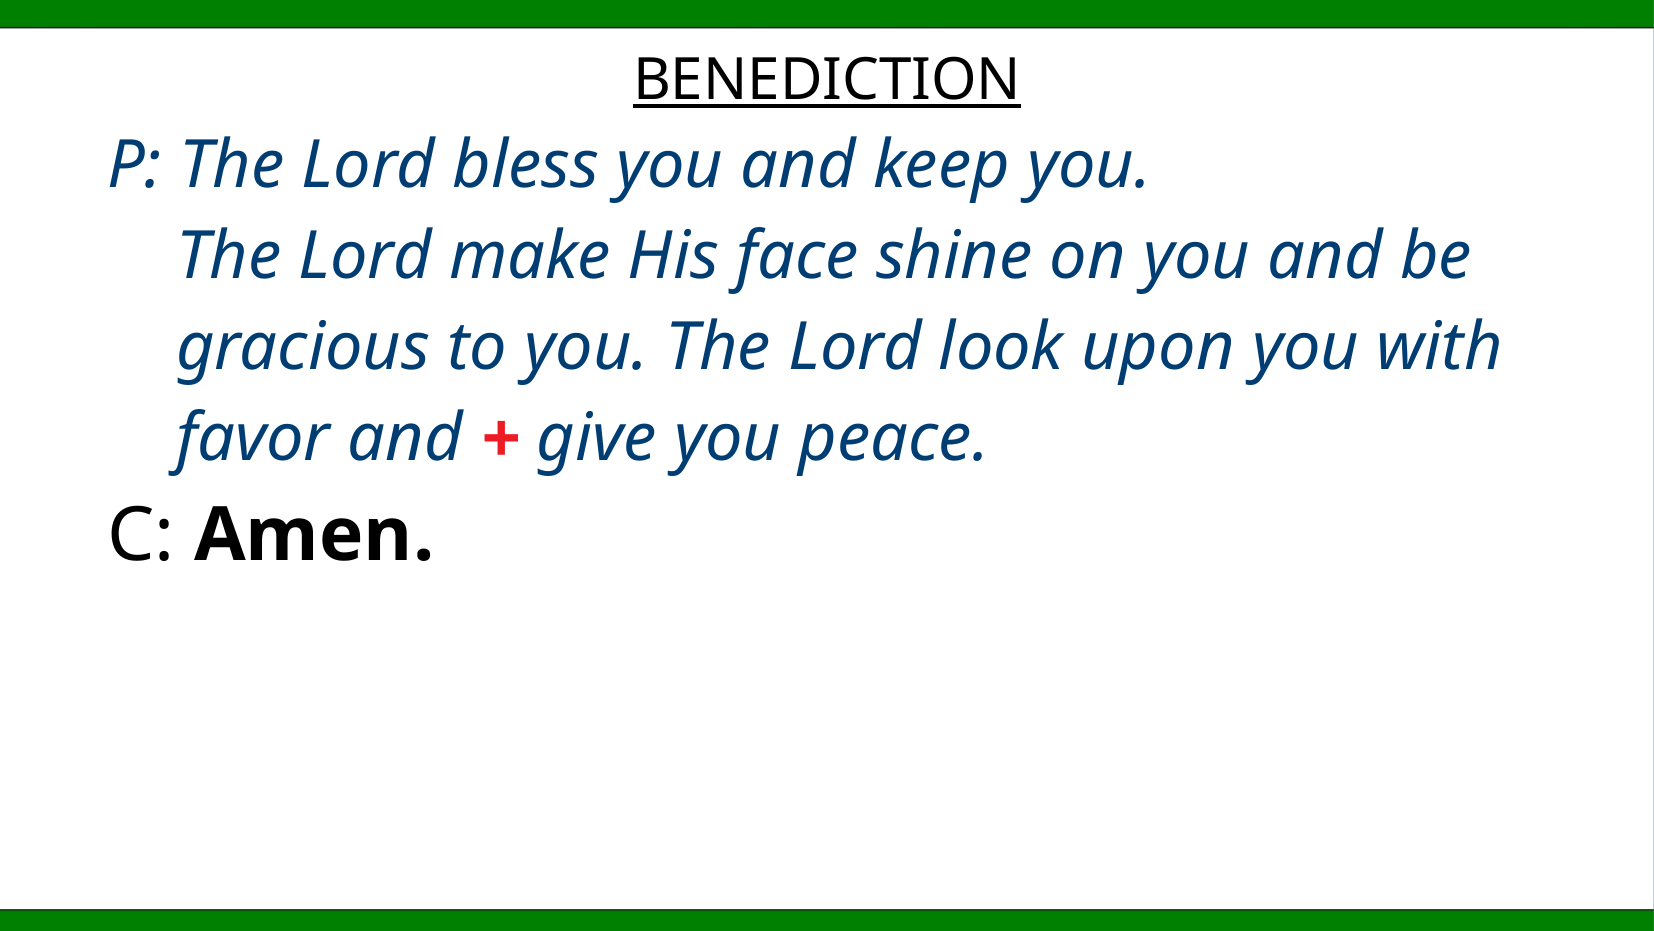

BENEDICTION
P: The Lord bless you and keep you.
 The Lord make His face shine on you and be
 gracious to you. The Lord look upon you with
 favor and + give you peace.
C: Amen.